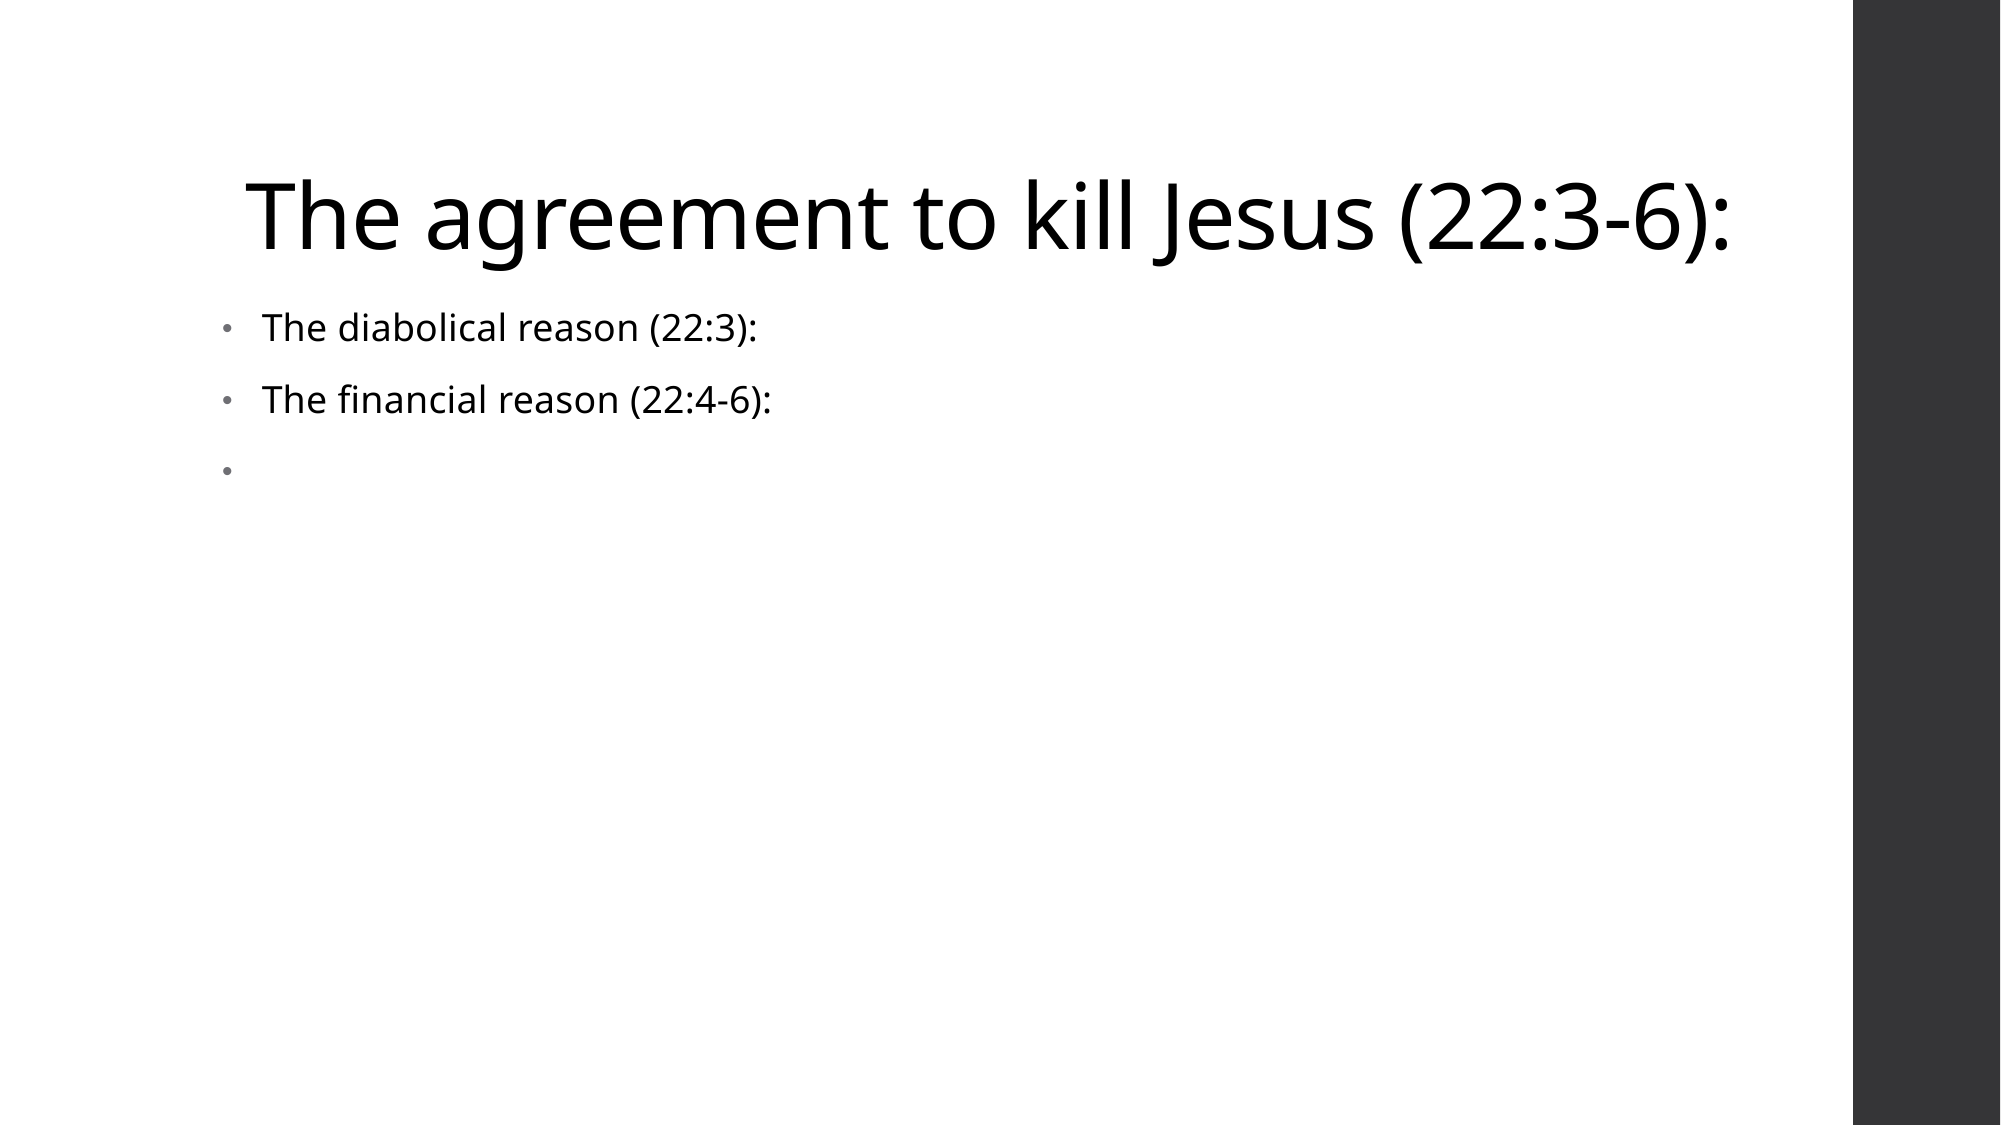

# The agreement to kill Jesus (22:3-6):
 The diabolical reason (22:3):
 The financial reason (22:4-6):